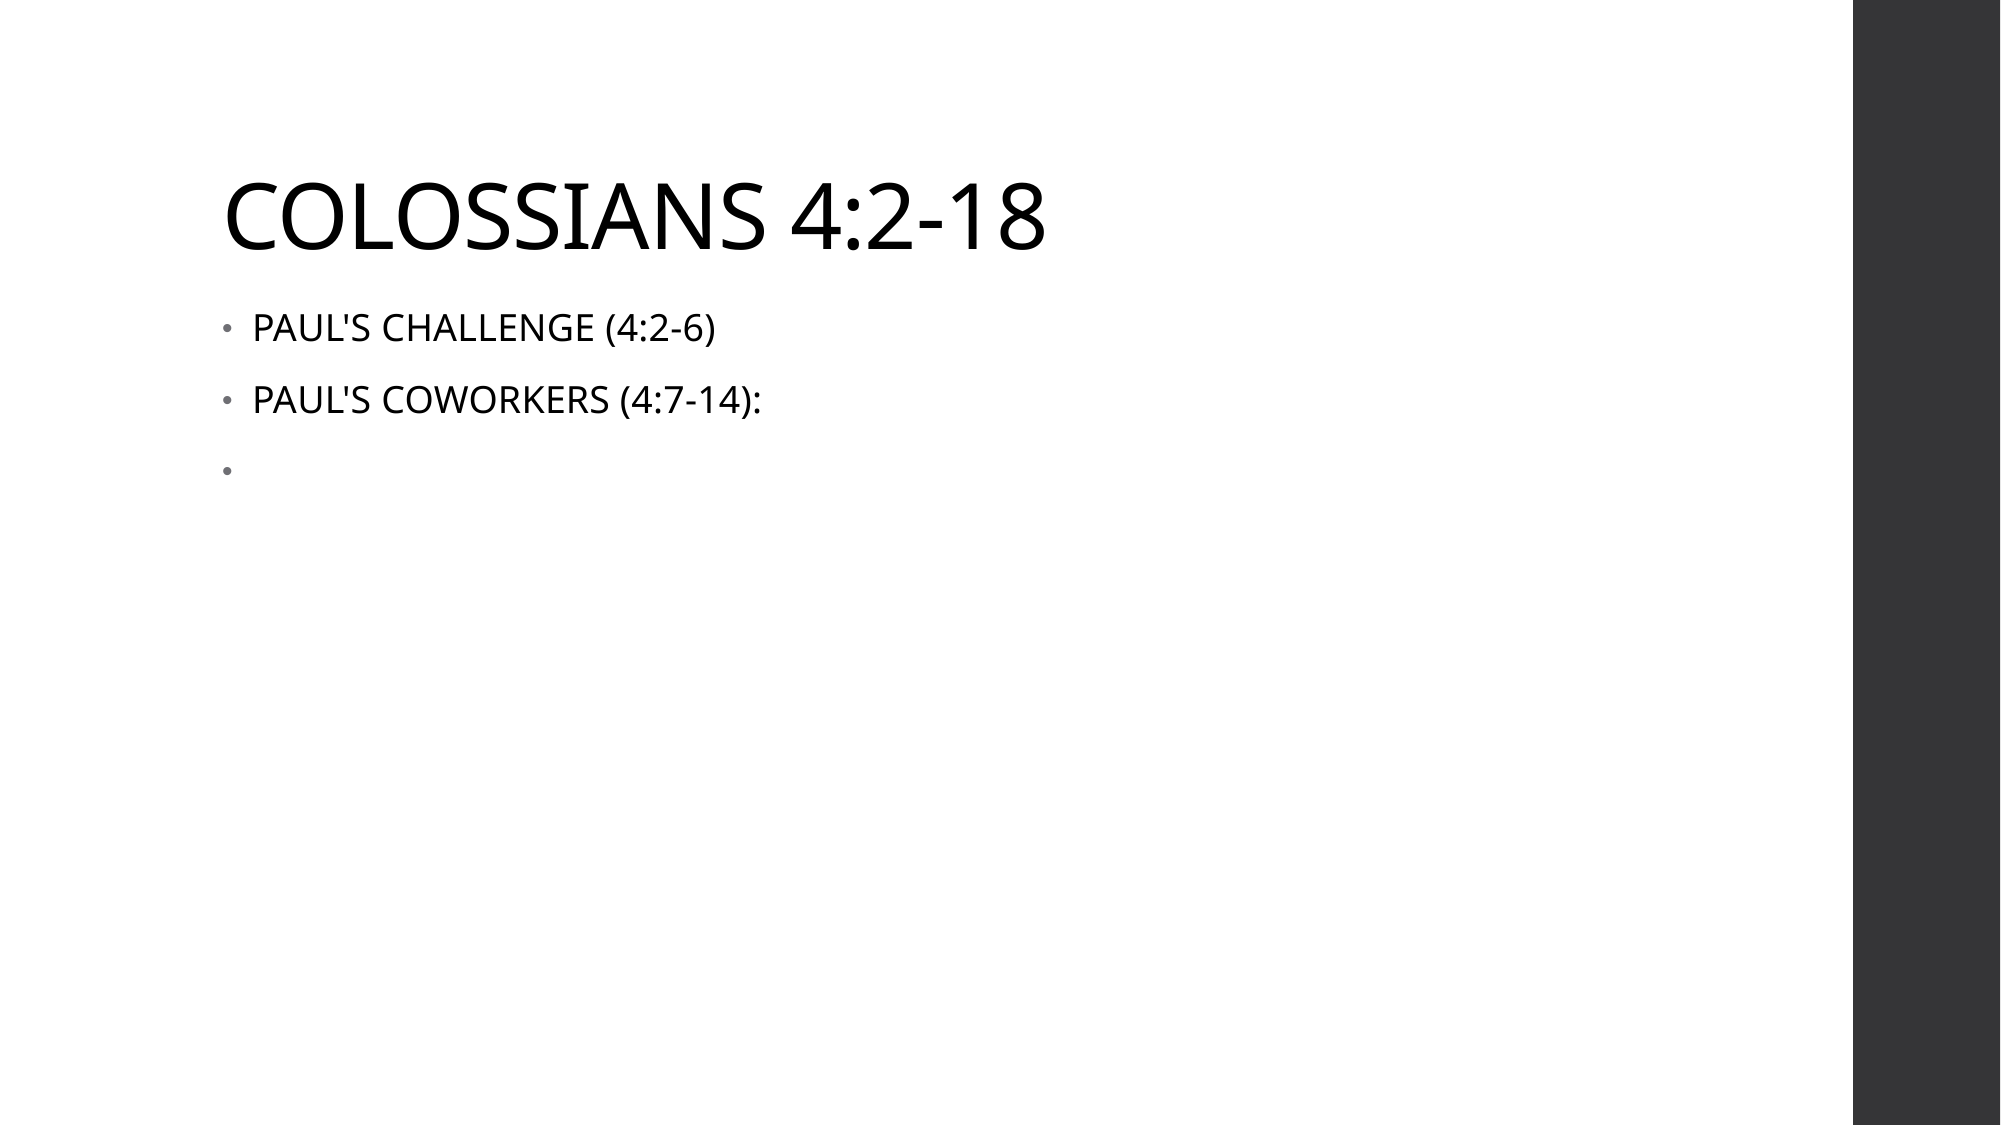

# COLOSSIANS 4:2-18
PAUL'S CHALLENGE (4:2-6)
PAUL'S COWORKERS (4:7-14):